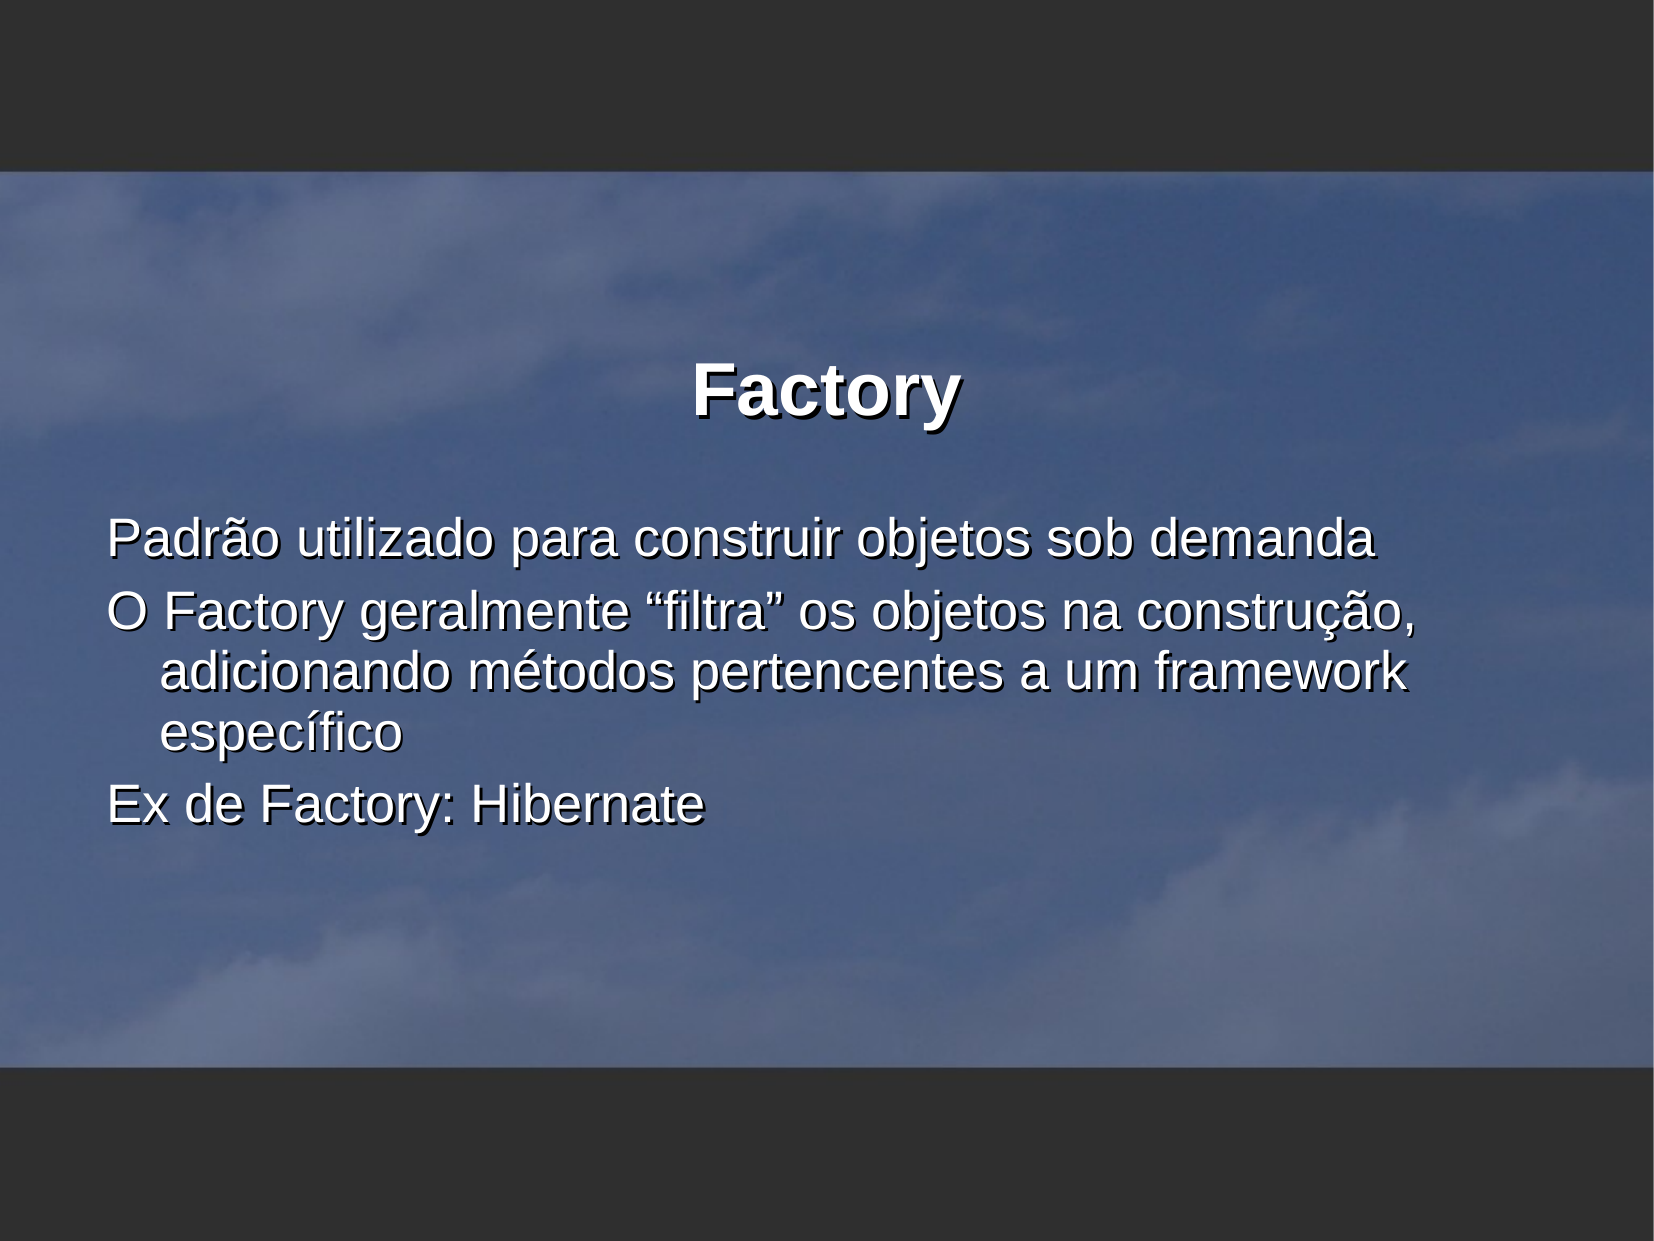

# Factory
Padrão utilizado para construir objetos sob demanda
O Factory geralmente “filtra” os objetos na construção, adicionando métodos pertencentes a um framework específico
Ex de Factory: Hibernate